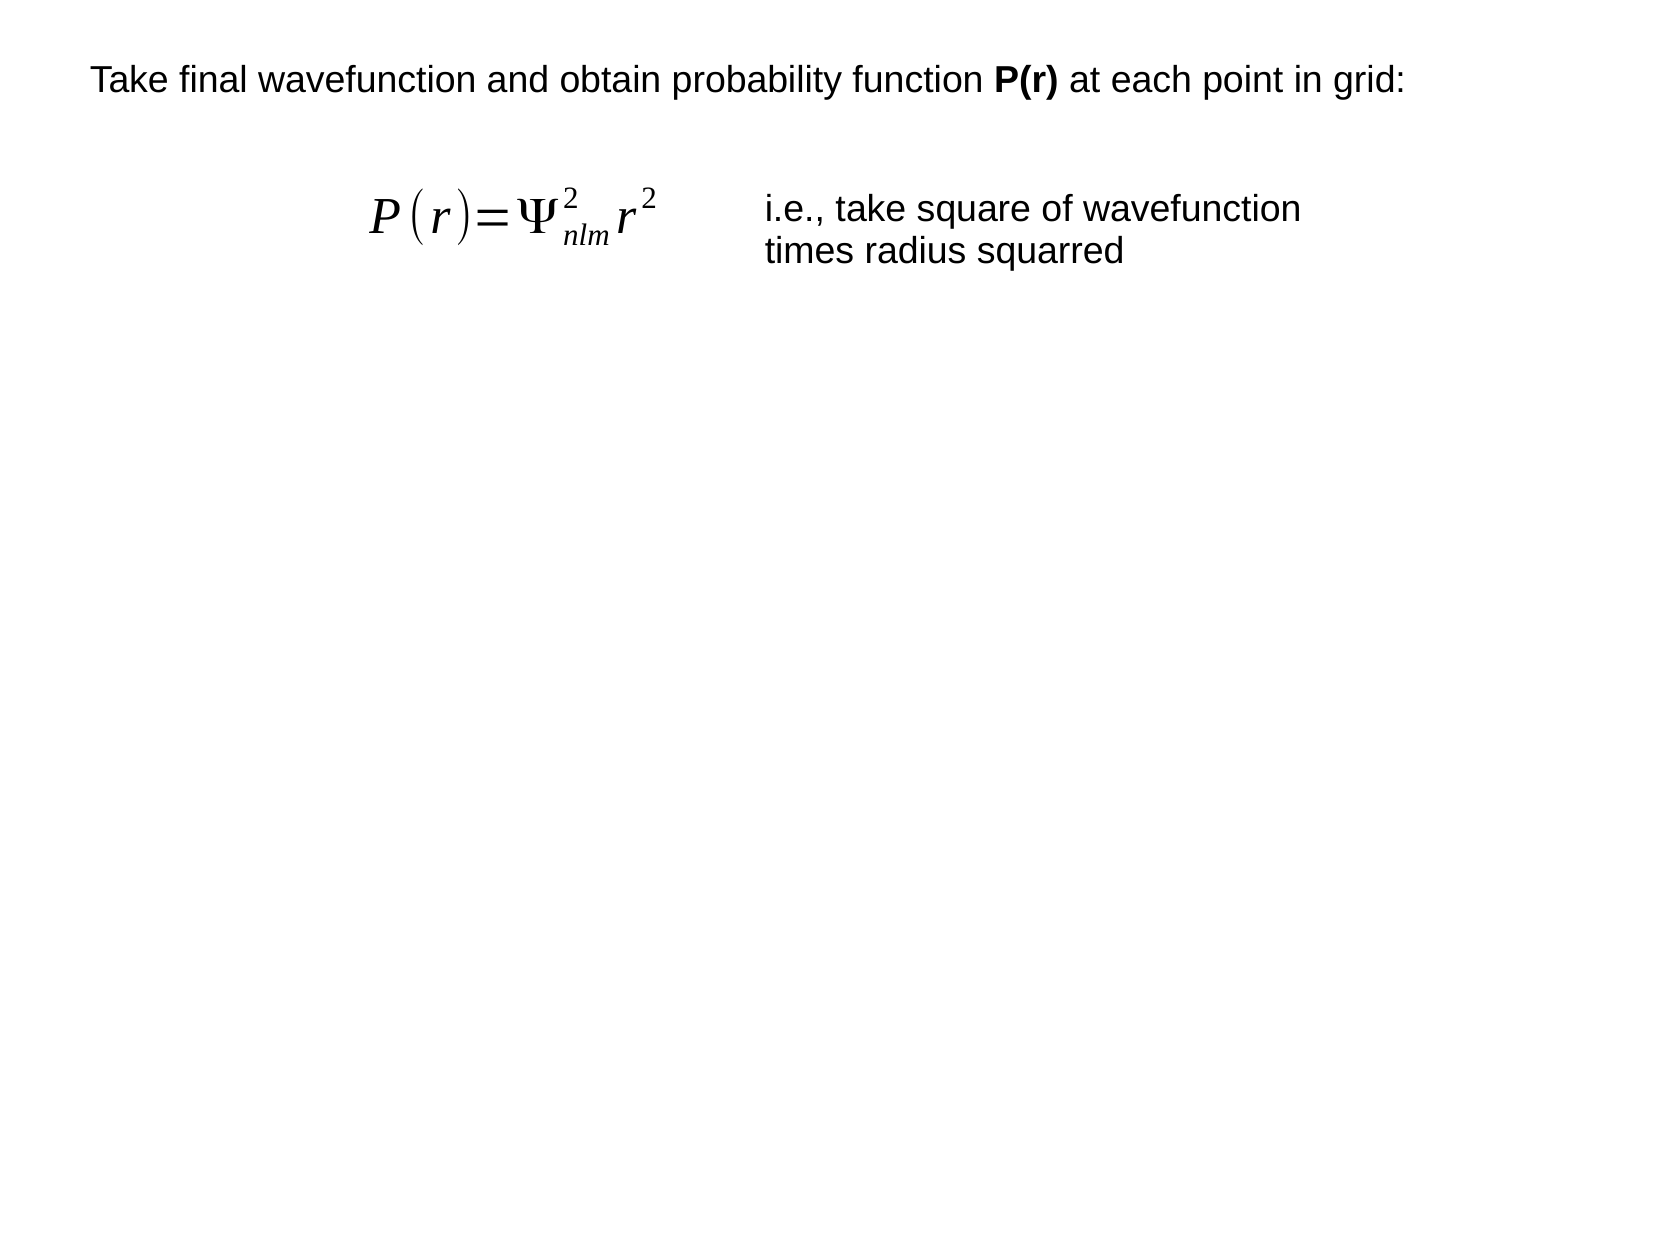

Take final wavefunction and obtain probability function P(r) at each point in grid:
i.e., take square of wavefunction times radius squarred